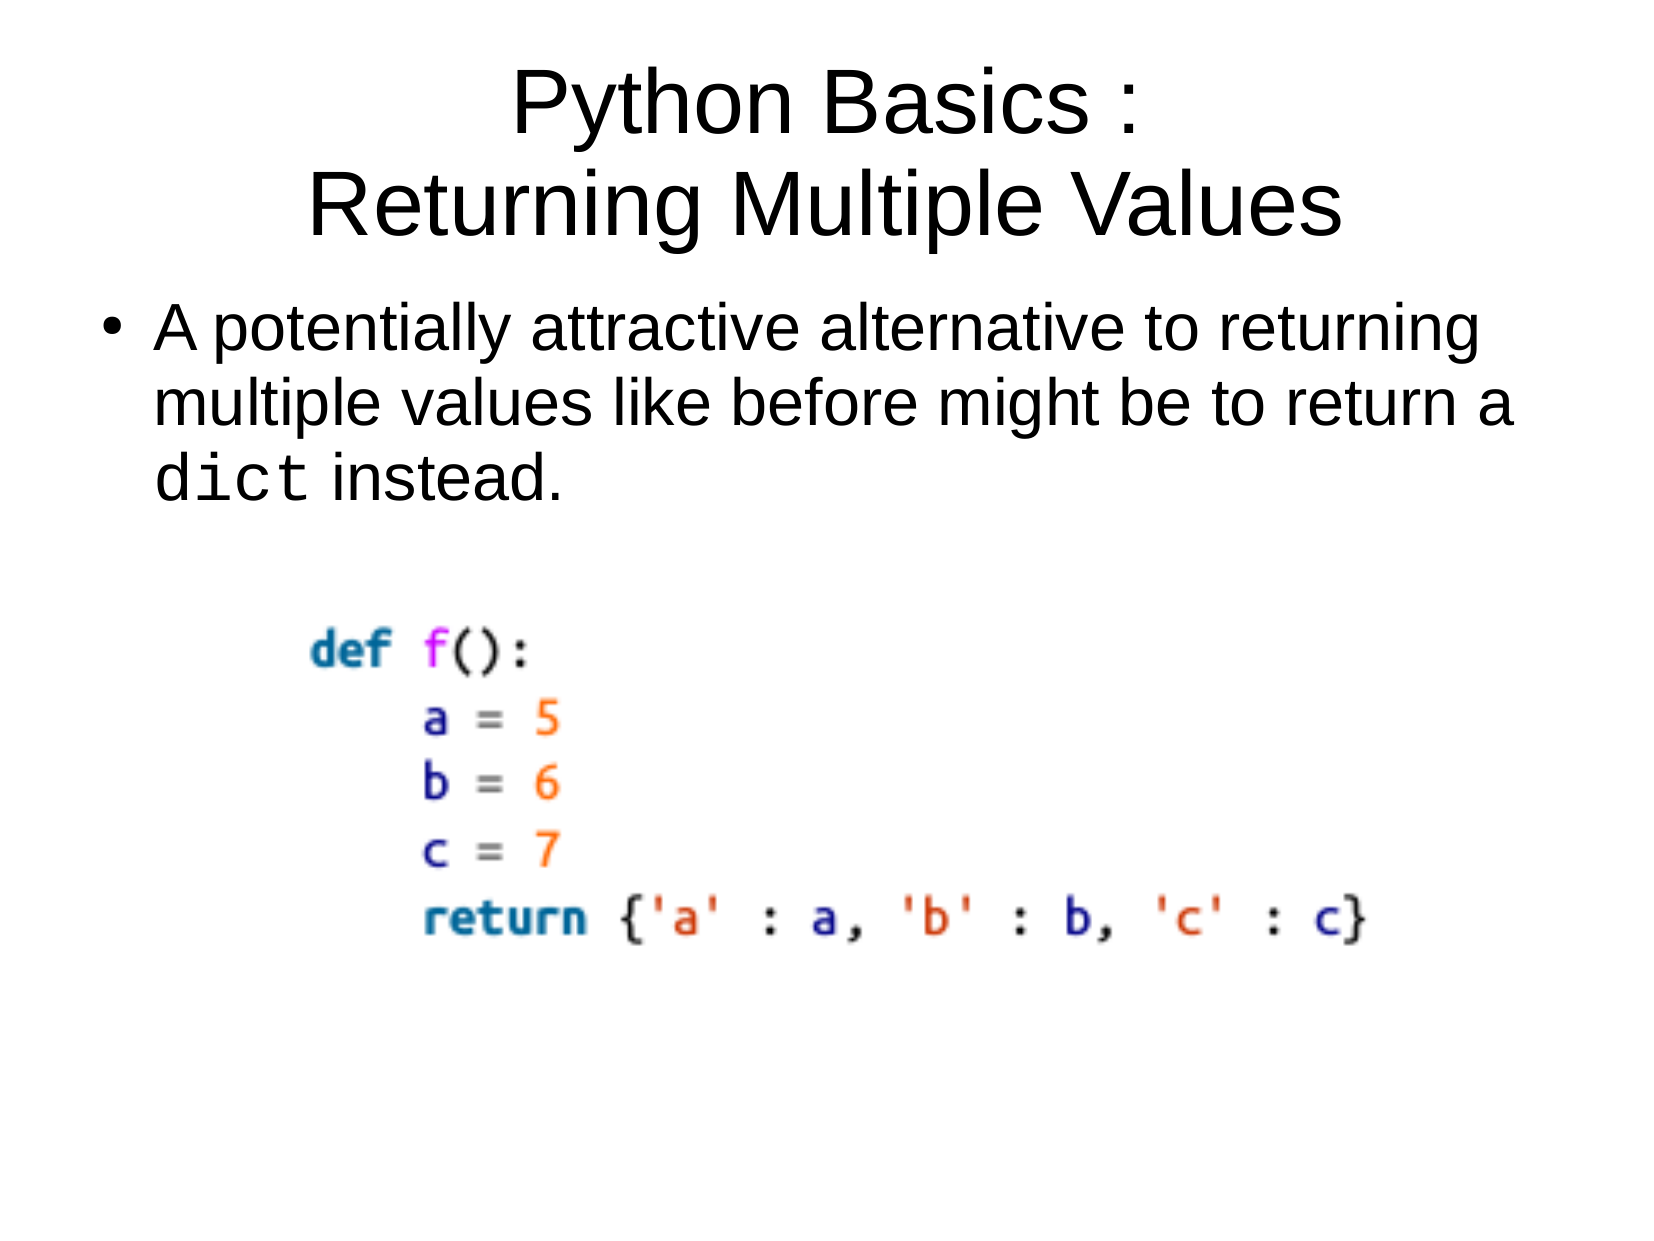

# Python Basics : Returning Multiple Values
A potentially attractive alternative to returning multiple values like before might be to return a dict instead.